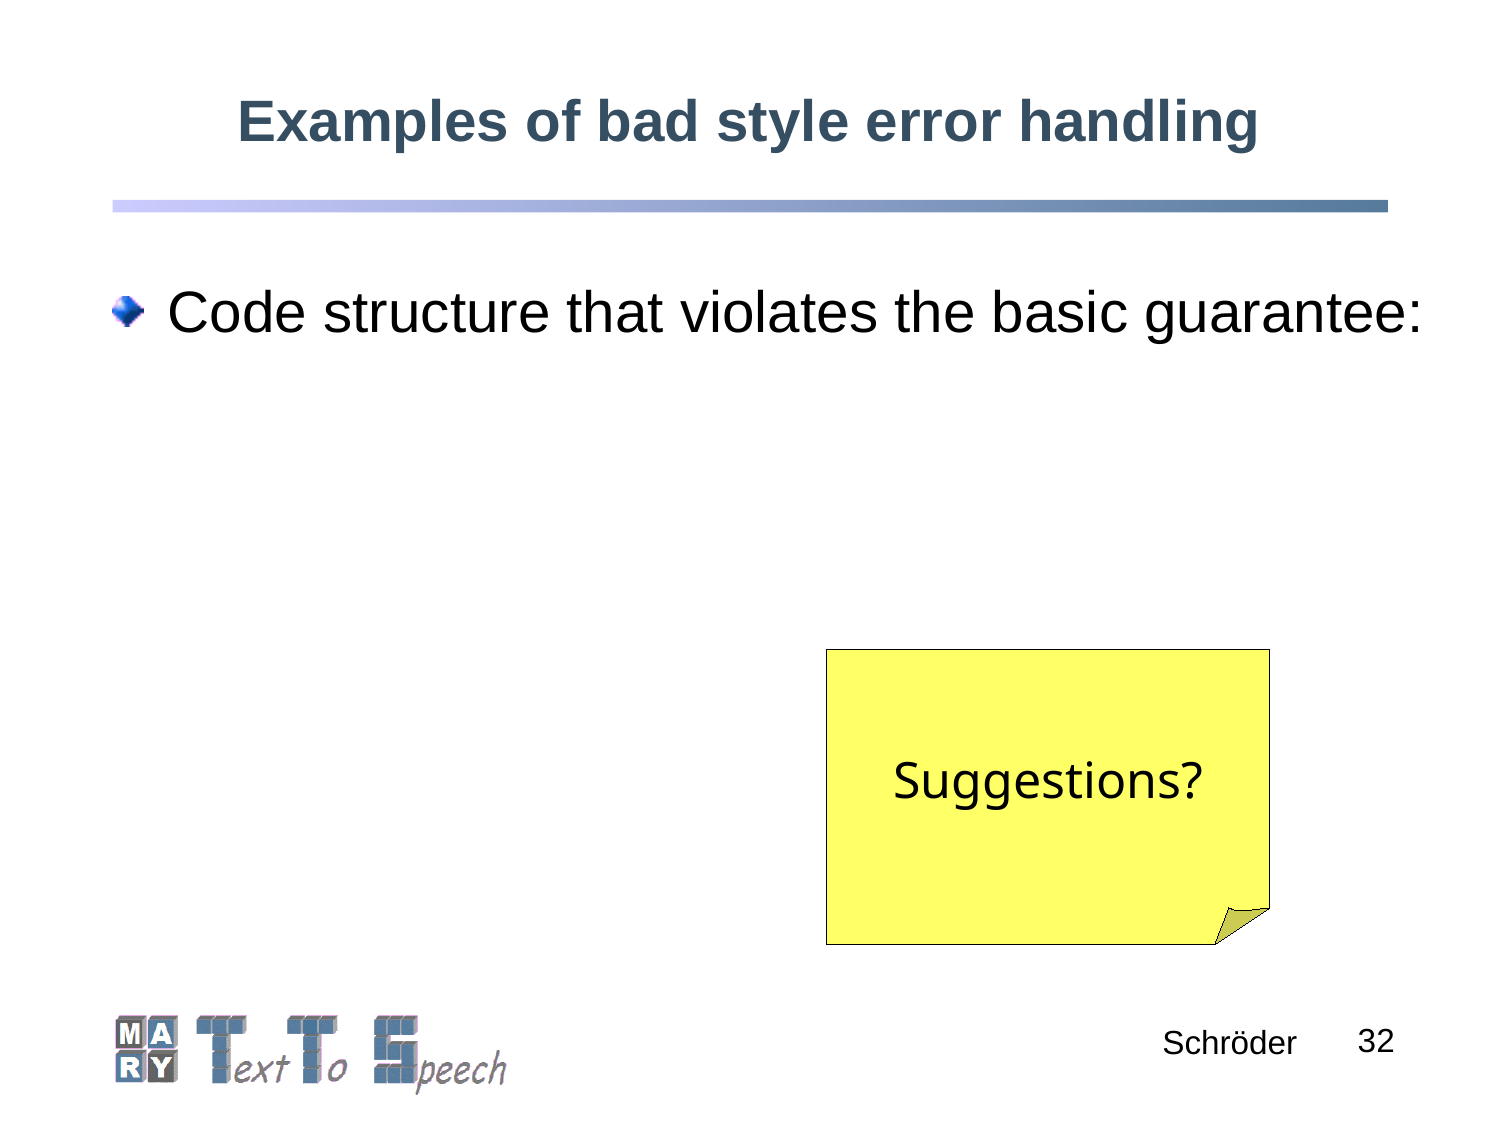

# Examples of bad style error handling
Code structure that violates the basic guarantee:
Suggestions?